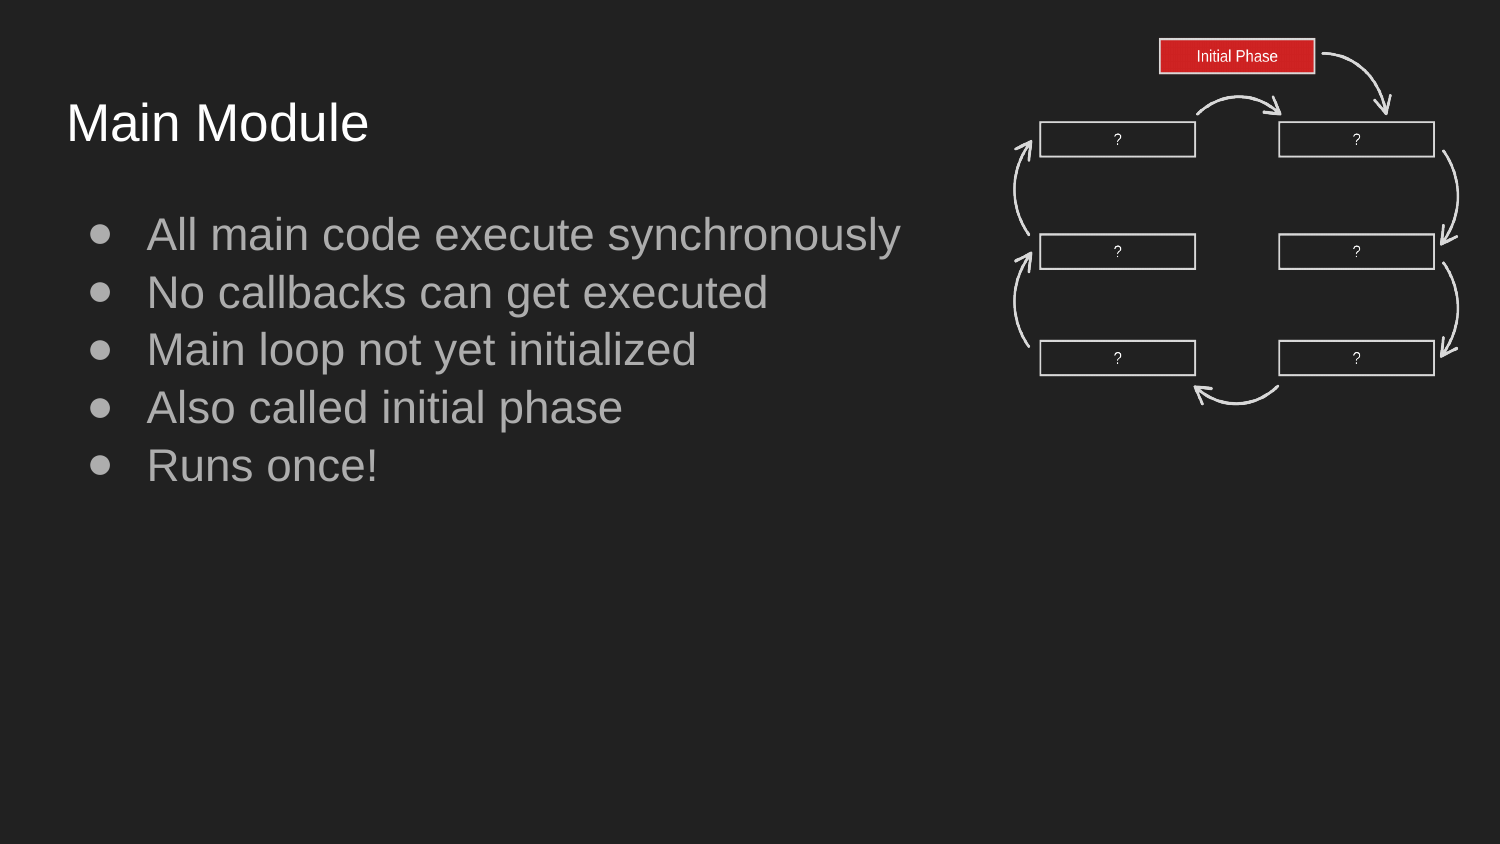

# Main Module
All main code execute synchronously
No callbacks can get executed
Main loop not yet initialized
Also called initial phase
Runs once!